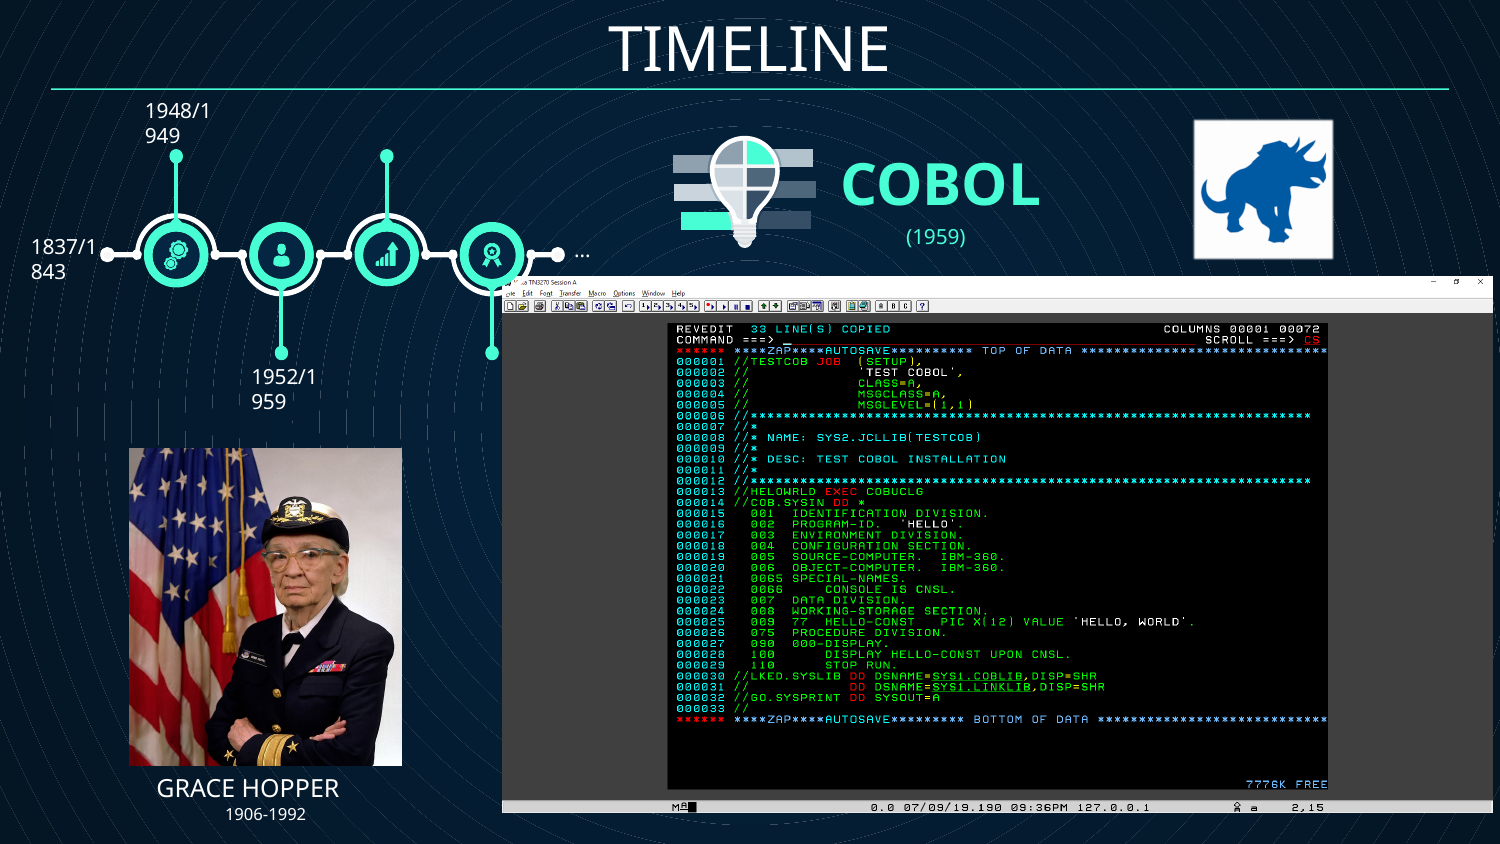

# TIMELINE
1948/1949
 COBOL
 (1959)
1837/1843
...
1952/1959
GRACE HOPPER
1906-1992